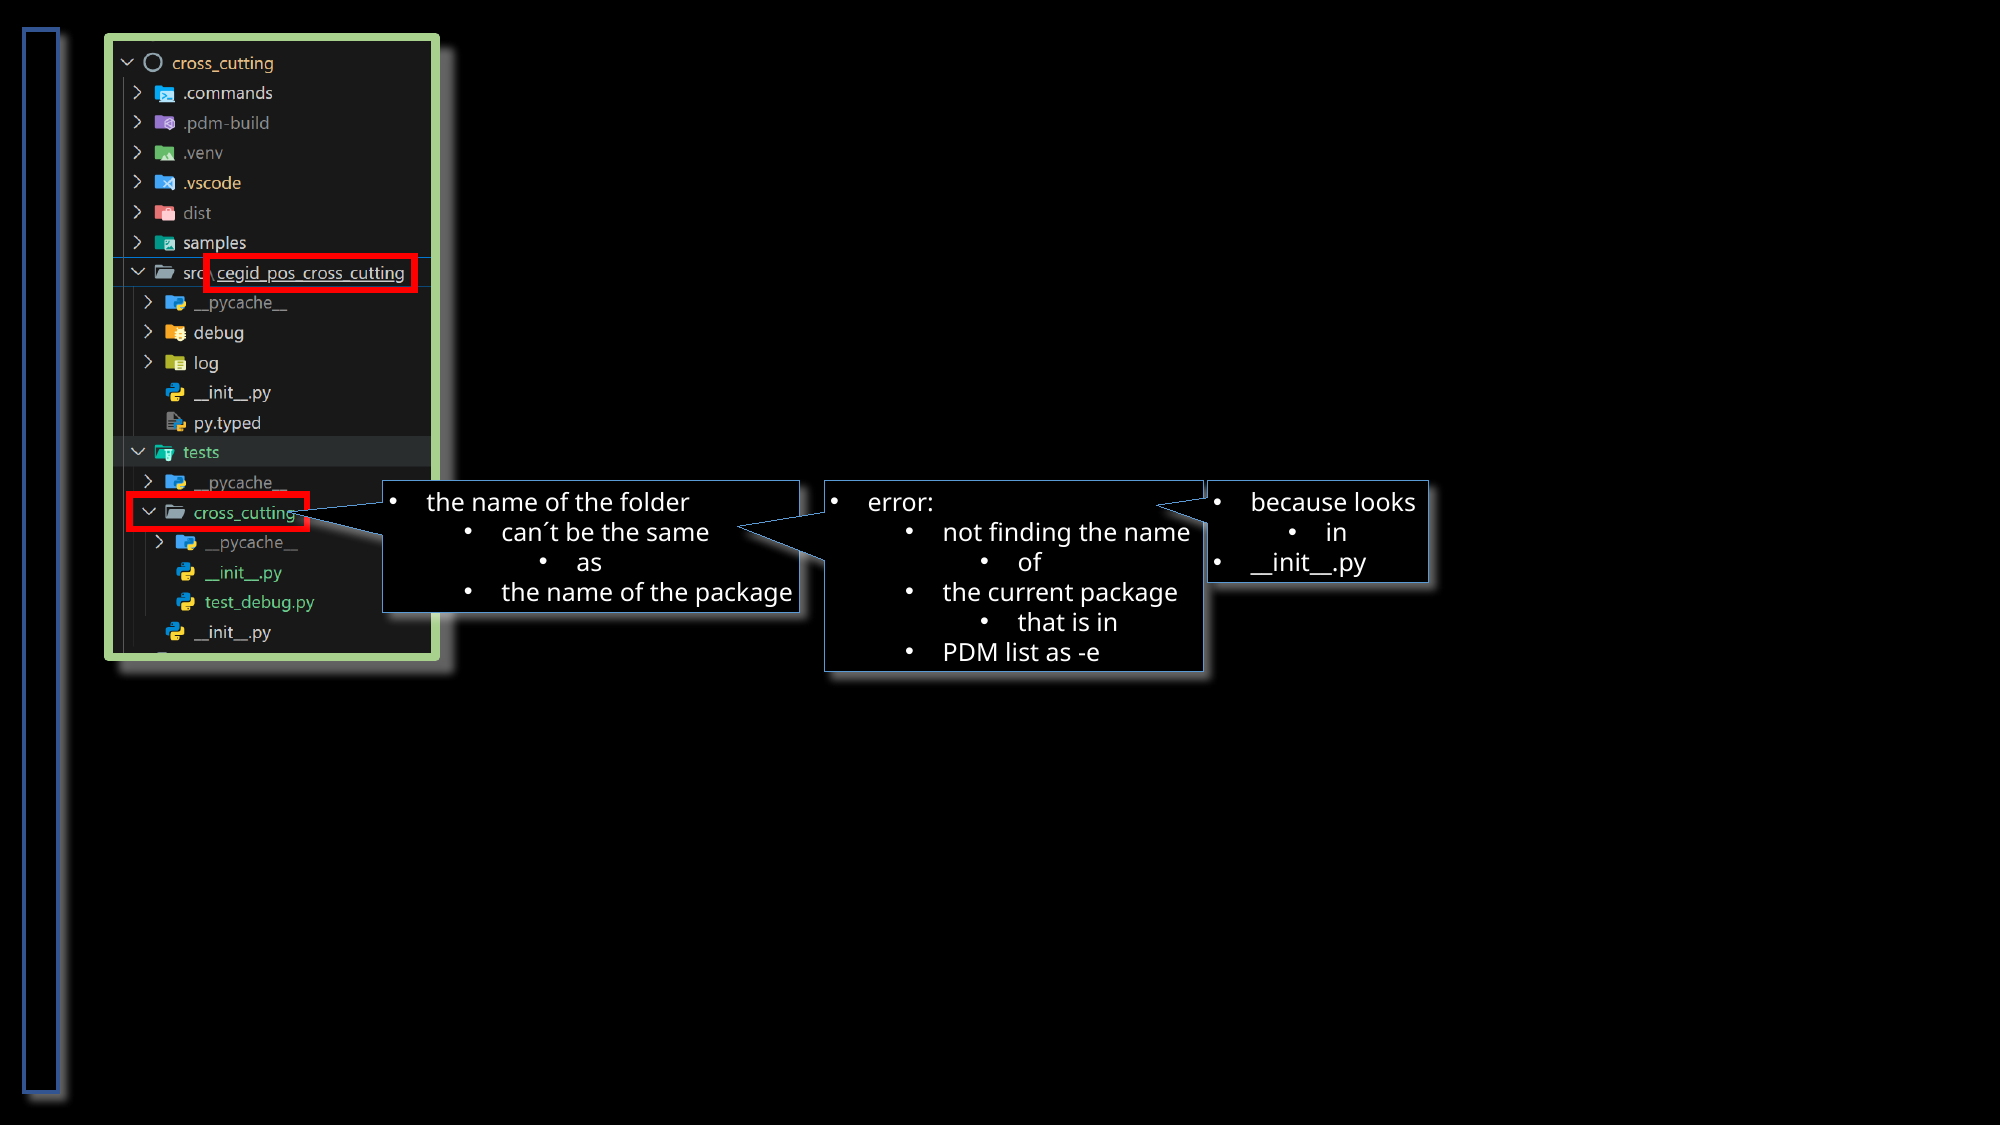

# 4.3 folder
the name of the folder
can´t be the same
as
the name of the package
error:
not finding the name
of
the current package
that is in
PDM list as -e
because looks
in
__init__.py